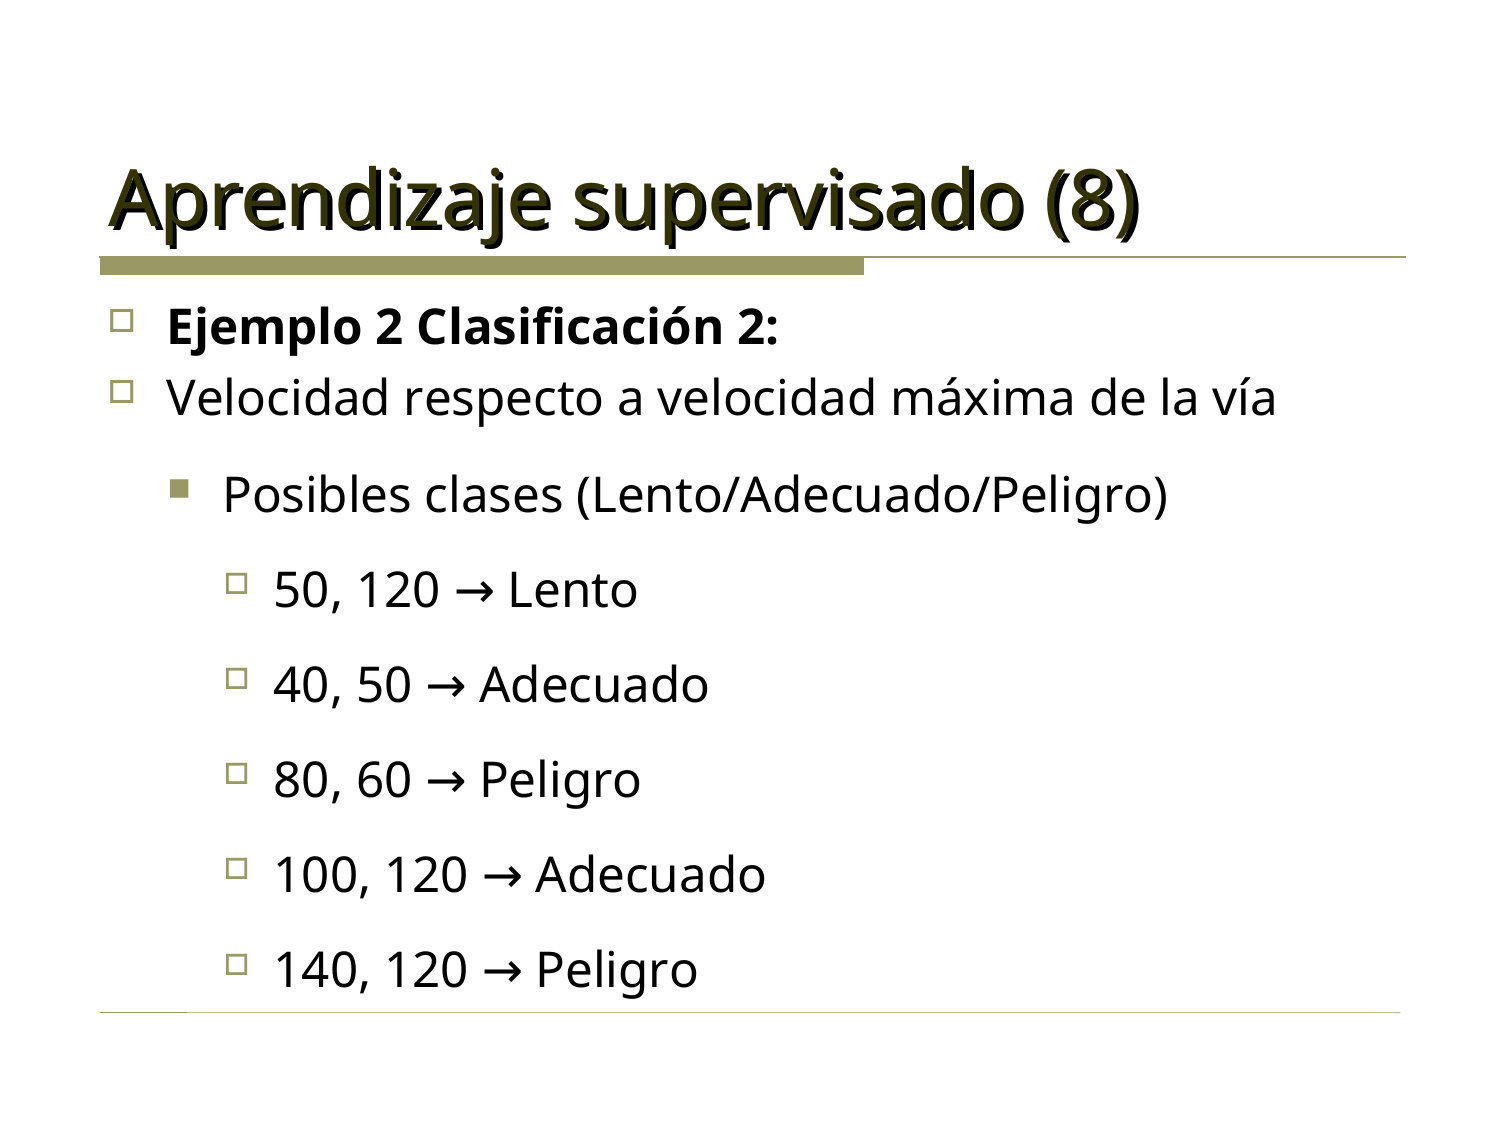

# Aprendizaje supervisado (8)
Ejemplo 2 Clasificación 2:
Velocidad respecto a velocidad máxima de la vía
Posibles clases (Lento/Adecuado/Peligro)
50, 120 → Lento
40, 50 → Adecuado
80, 60 → Peligro
100, 120 → Adecuado
140, 120 → Peligro